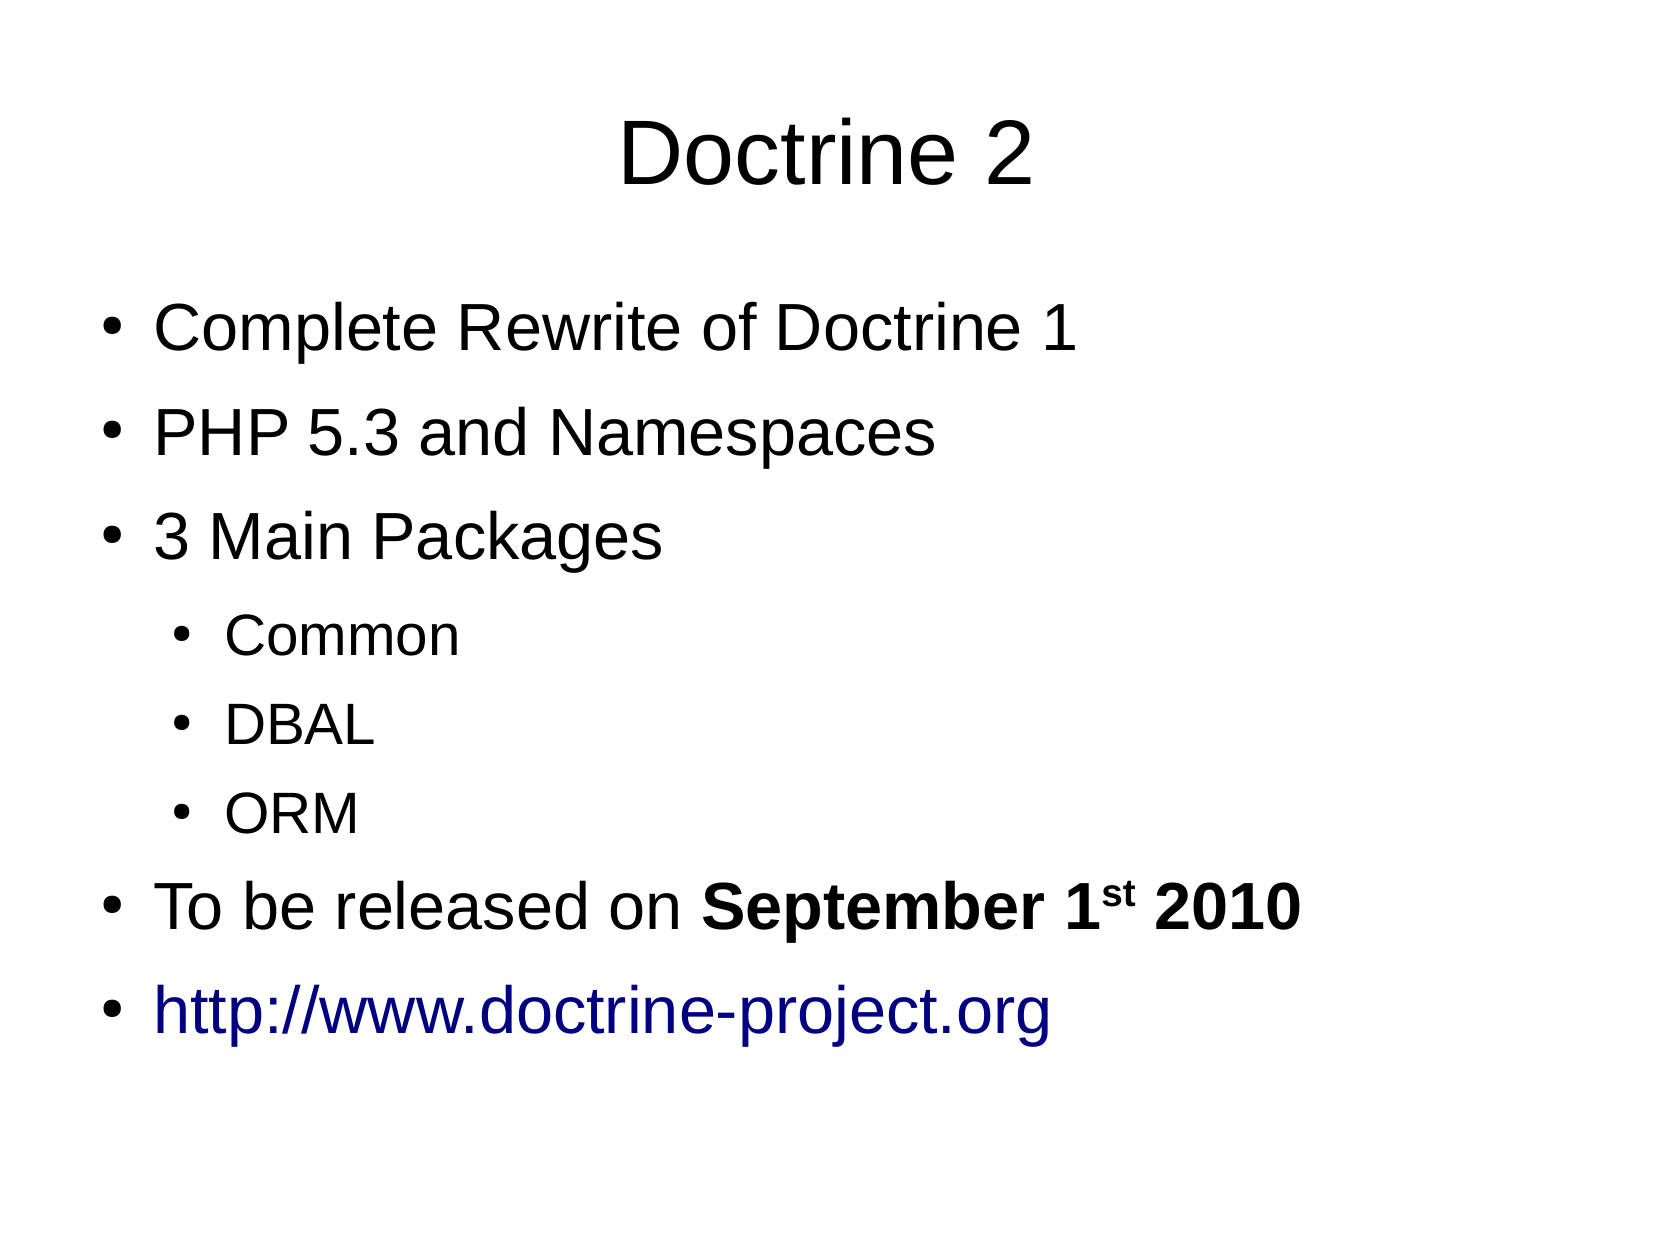

# Doctrine 2
Complete Rewrite of Doctrine 1
PHP 5.3 and Namespaces
3 Main Packages
Common
DBAL
ORM
To be released on September 1st 2010
http://www.doctrine-project.org